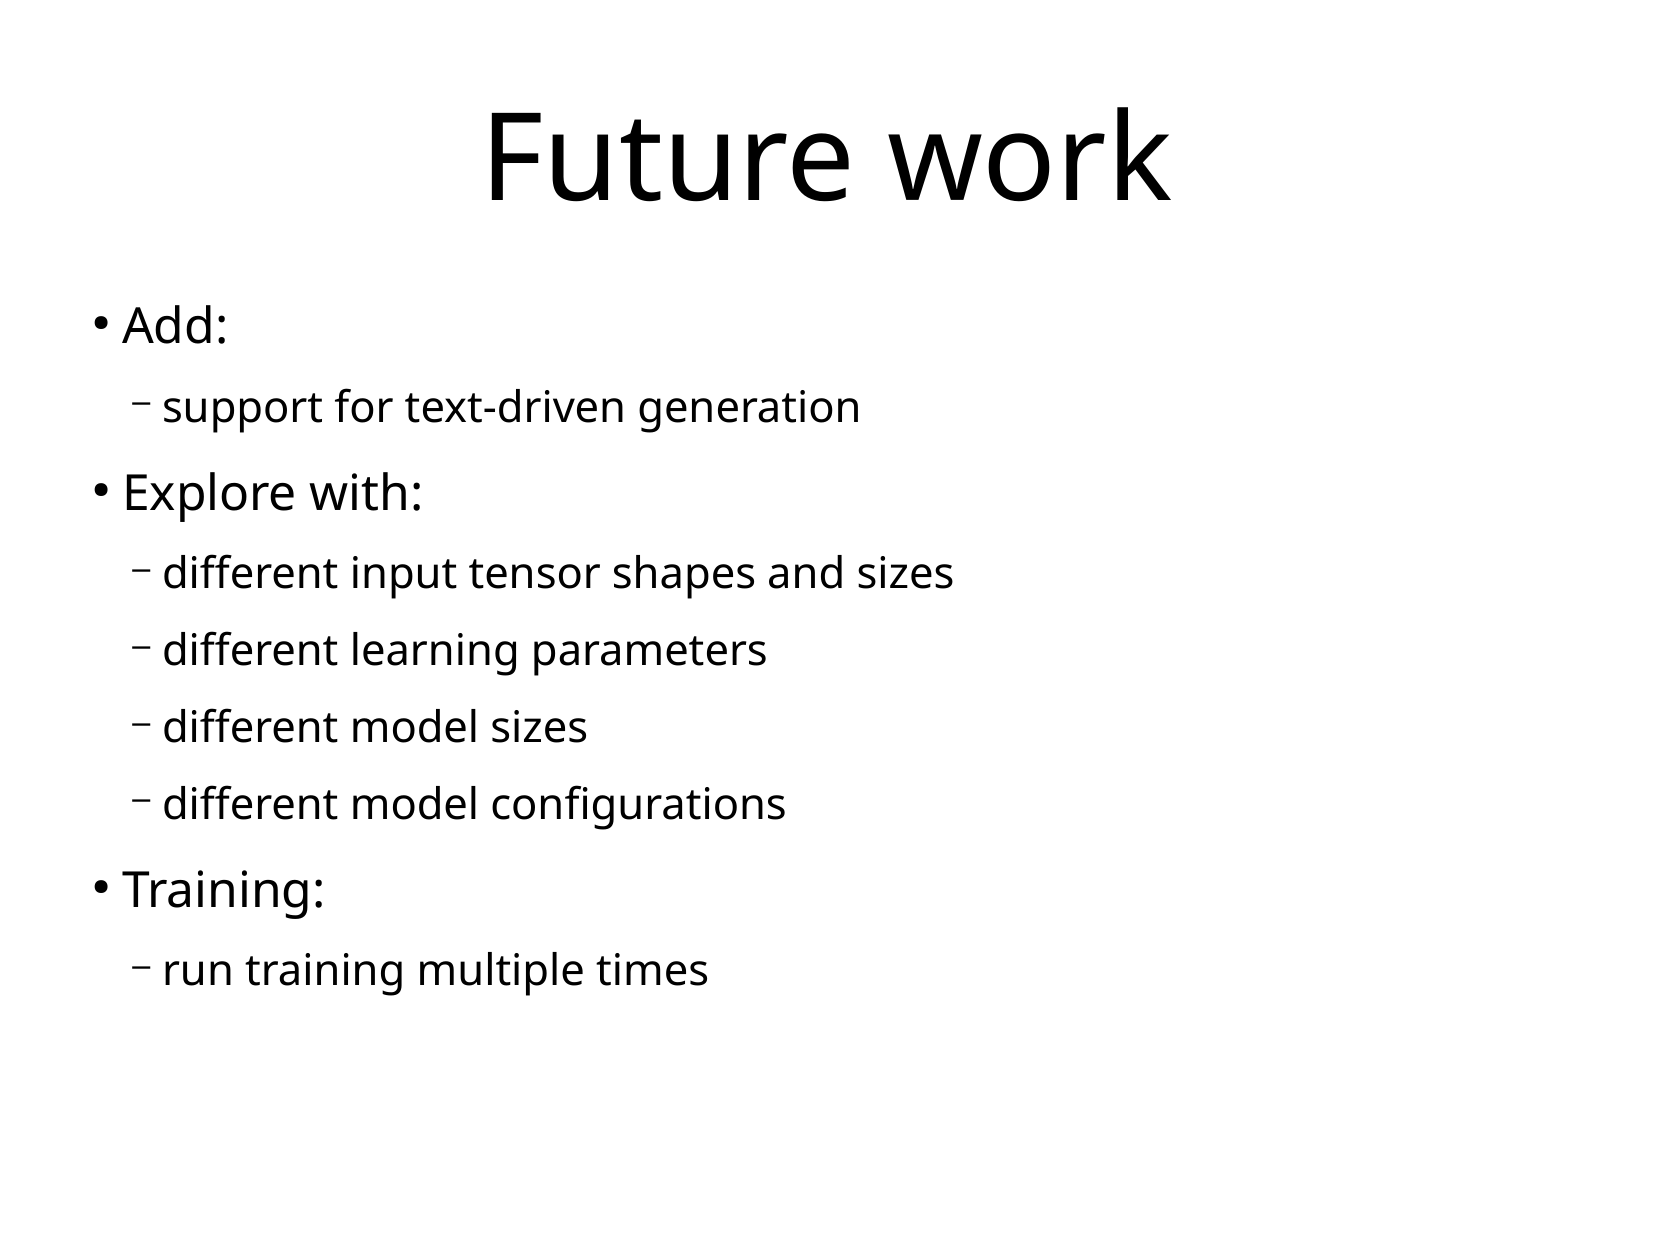

# Future work
Add:
support for text-driven generation
Explore with:
different input tensor shapes and sizes
different learning parameters
different model sizes
different model configurations
Training:
run training multiple times